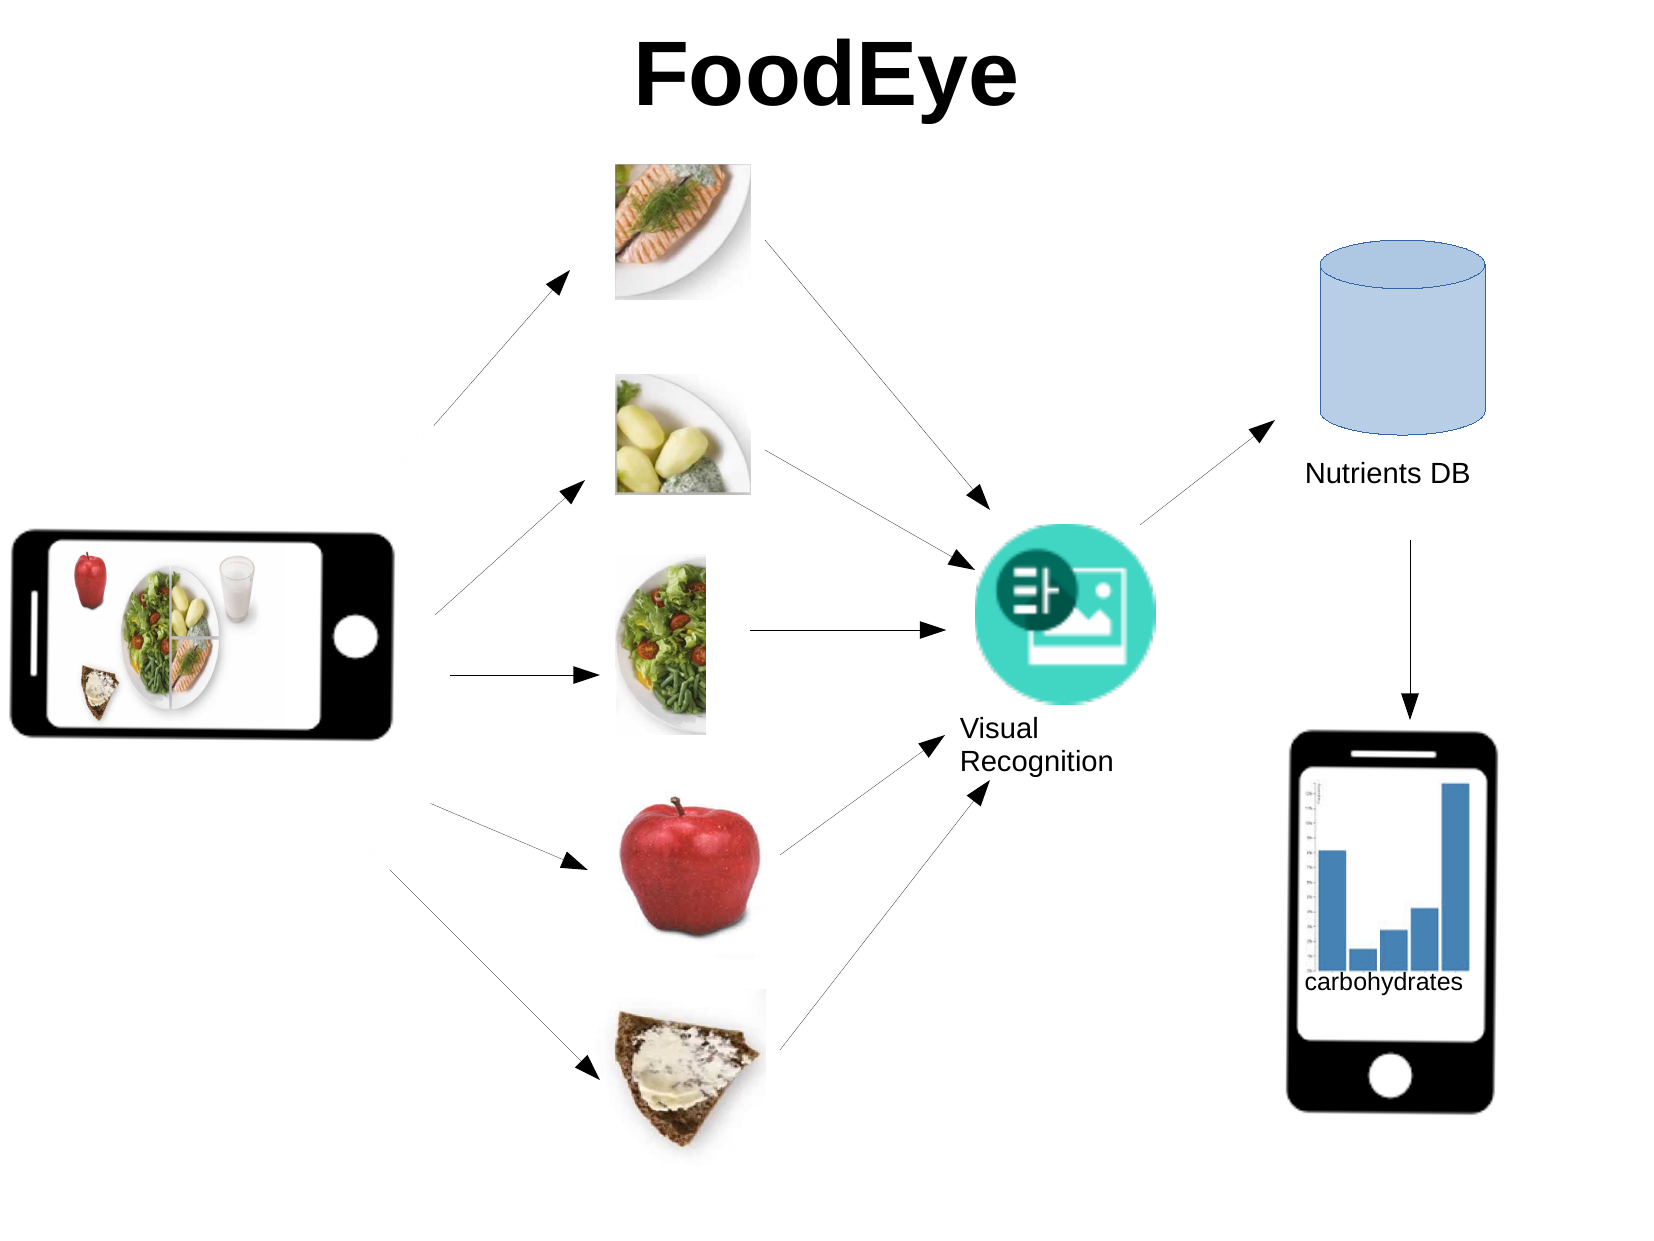

# FoodEye
Nutrients DB
Visual Recognition
carbohydrates